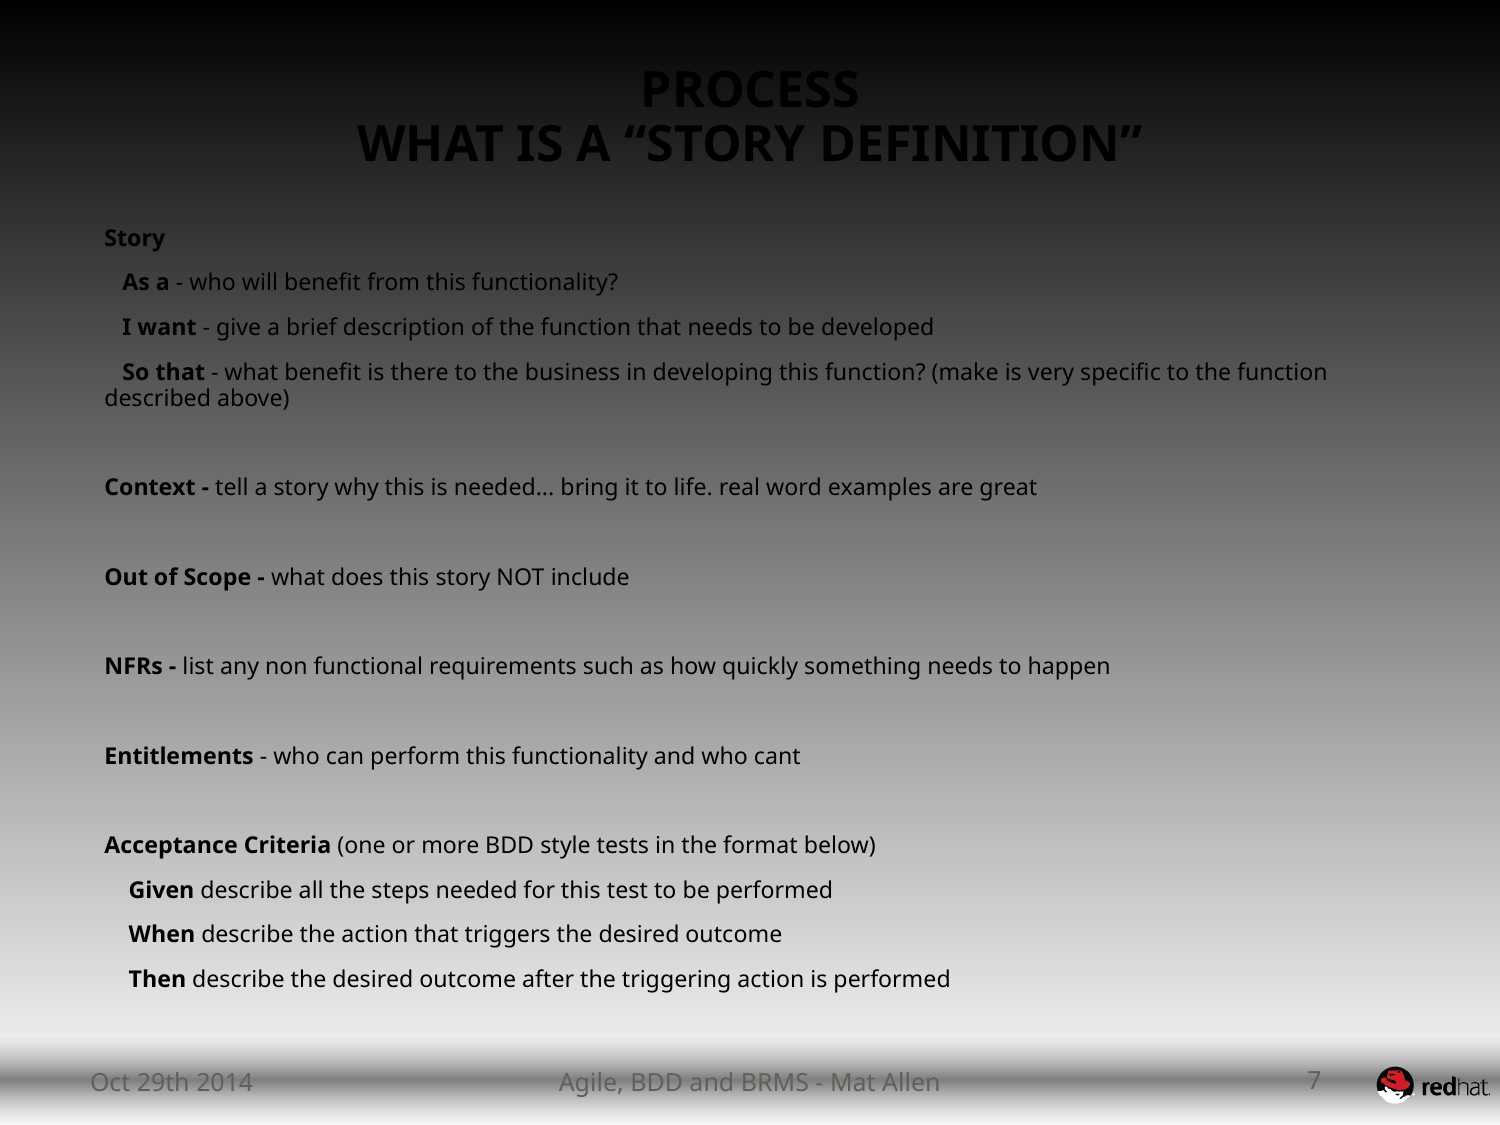

# Process What is a “story definition”
Story
 As a - who will benefit from this functionality?
 I want - give a brief description of the function that needs to be developed
 So that - what benefit is there to the business in developing this function? (make is very specific to the function described above)
Context - tell a story why this is needed... bring it to life. real word examples are great
Out of Scope - what does this story NOT include
NFRs - list any non functional requirements such as how quickly something needs to happen
Entitlements - who can perform this functionality and who cant
Acceptance Criteria (one or more BDD style tests in the format below)
 Given describe all the steps needed for this test to be performed
 When describe the action that triggers the desired outcome
 Then describe the desired outcome after the triggering action is performed
Oct 29th 2014
Agile, BDD and BRMS - Mat Allen